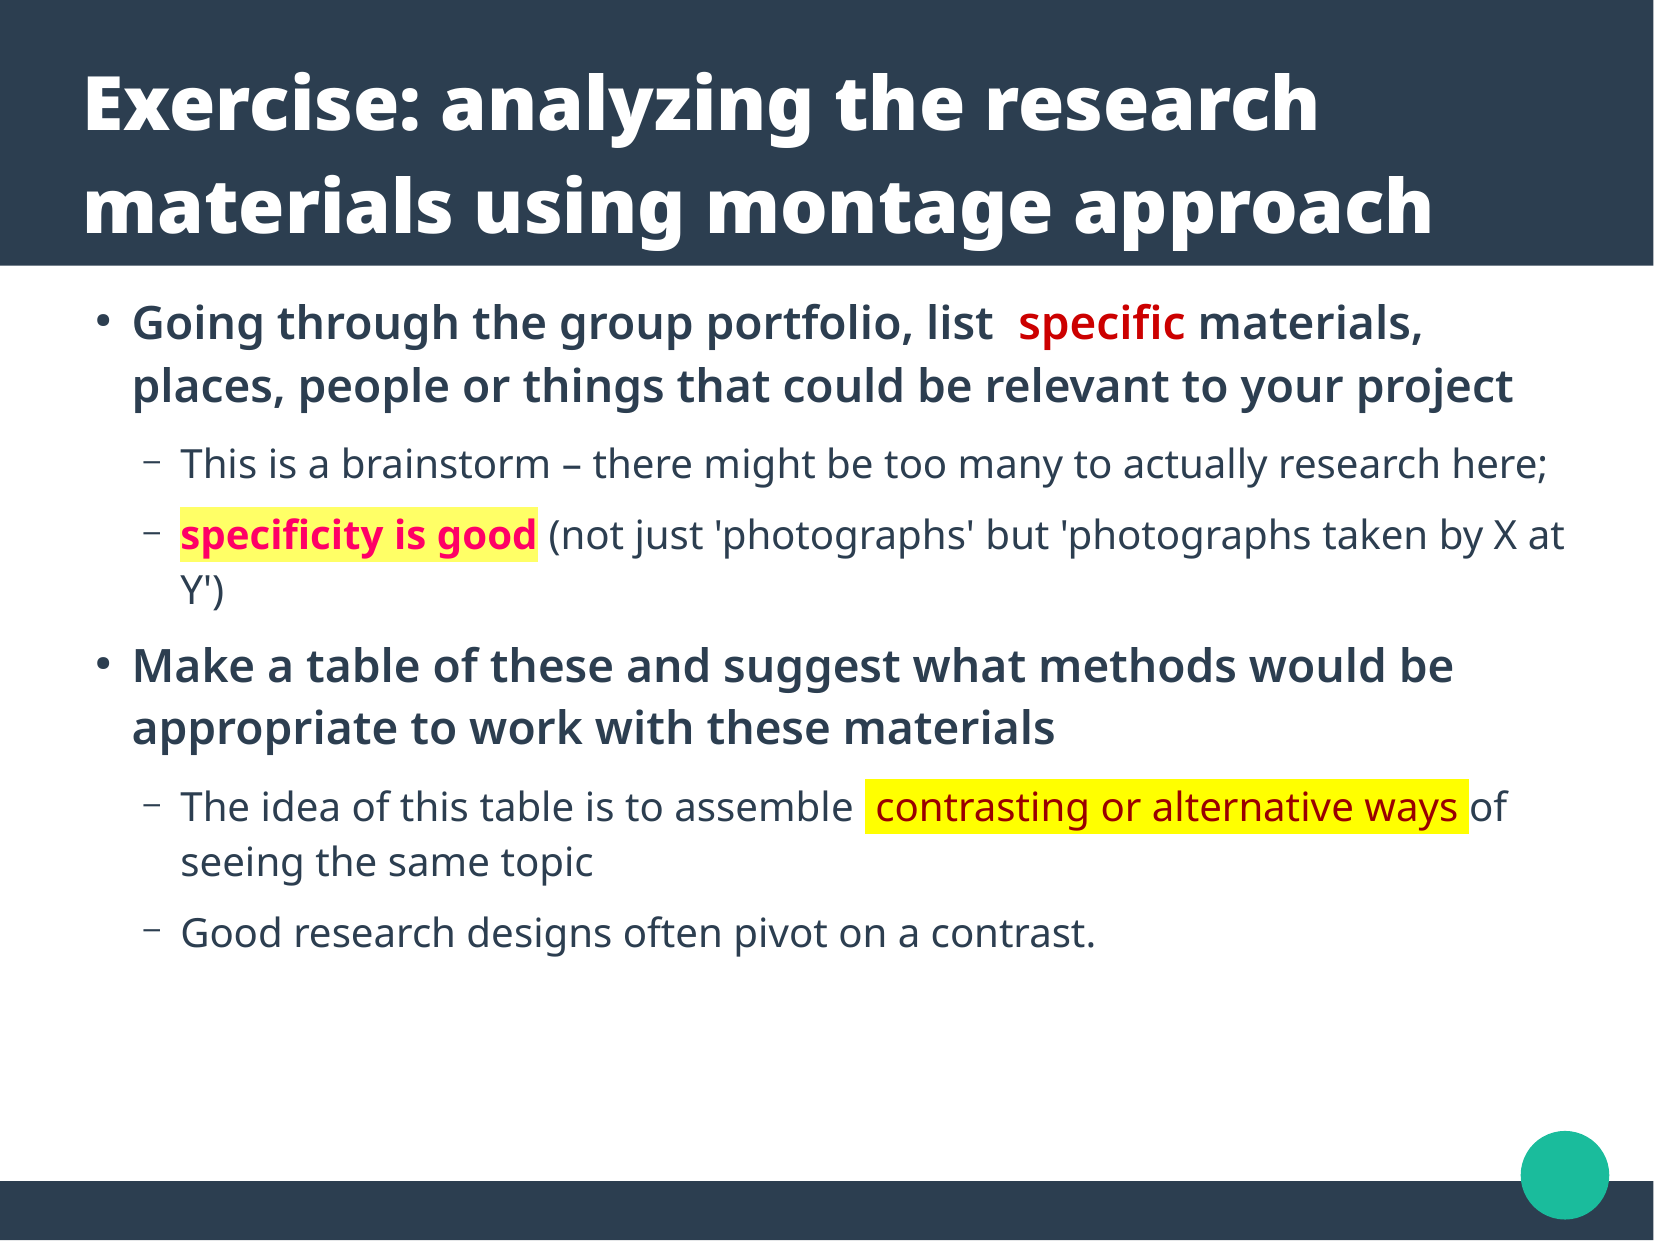

# Exercise: analyzing the research materials using montage approach
Going through the group portfolio, list specific materials, places, people or things that could be relevant to your project
This is a brainstorm – there might be too many to actually research here;
specificity is good (not just 'photographs' but 'photographs taken by X at Y')
Make a table of these and suggest what methods would be appropriate to work with these materials
The idea of this table is to assemble contrasting or alternative ways of seeing the same topic
Good research designs often pivot on a contrast.